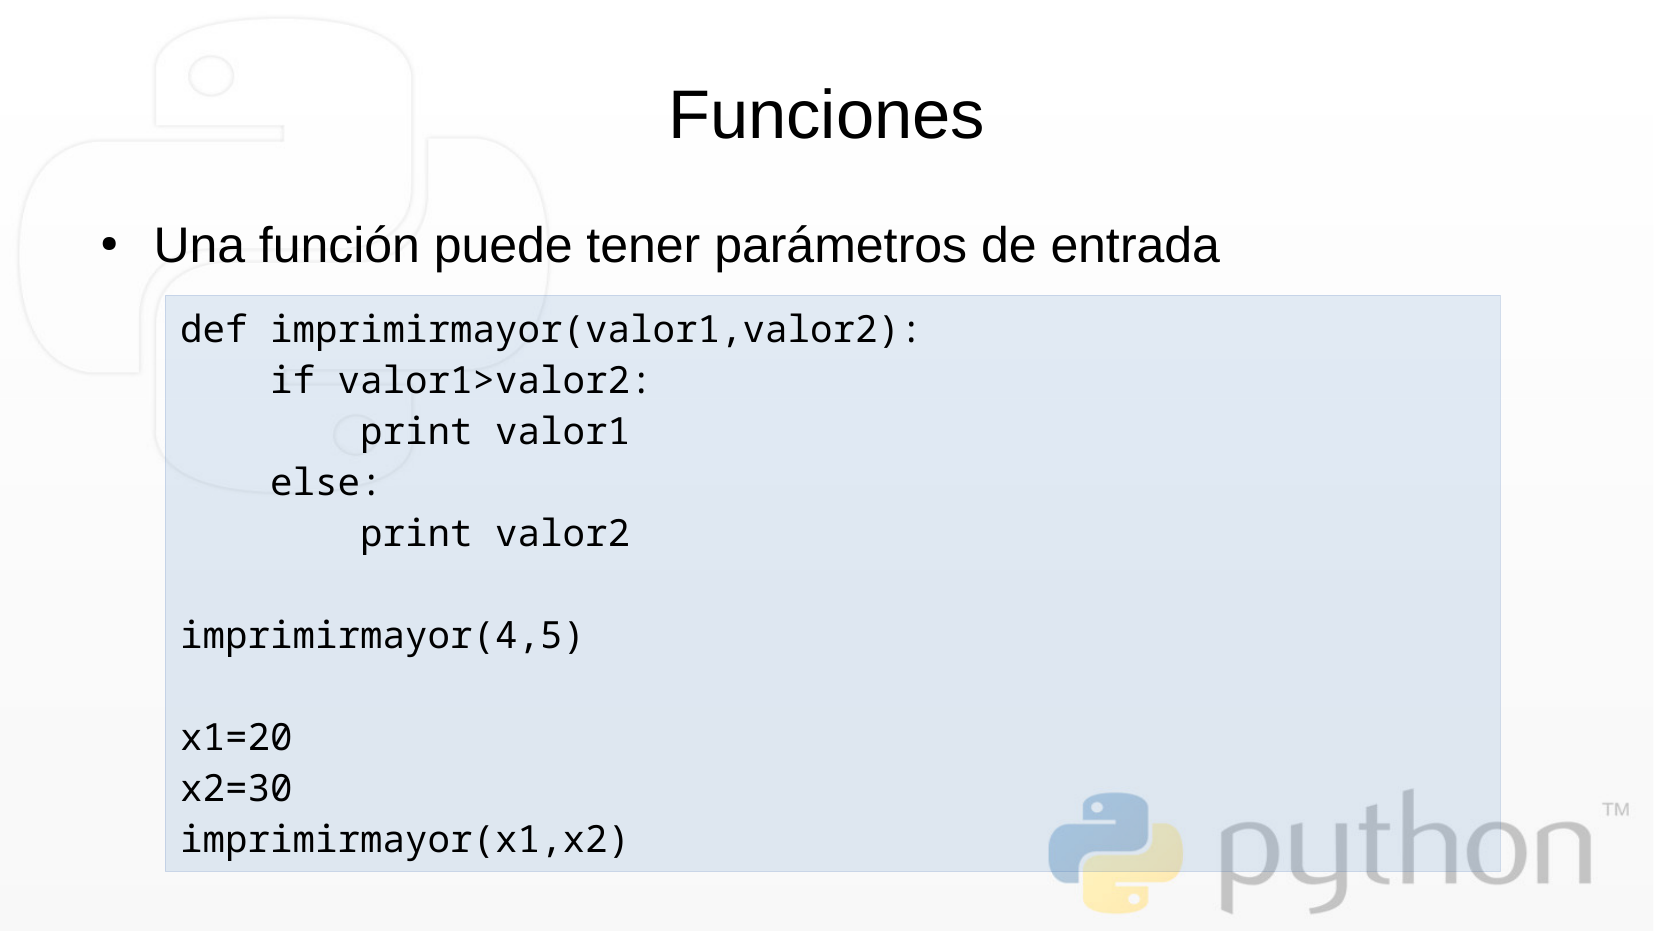

# Funciones
Una función puede tener parámetros de entrada
def imprimirmayor(valor1,valor2):
 if valor1>valor2:
 print valor1
 else:
 print valor2
imprimirmayor(4,5)
x1=20
x2=30
imprimirmayor(x1,x2)